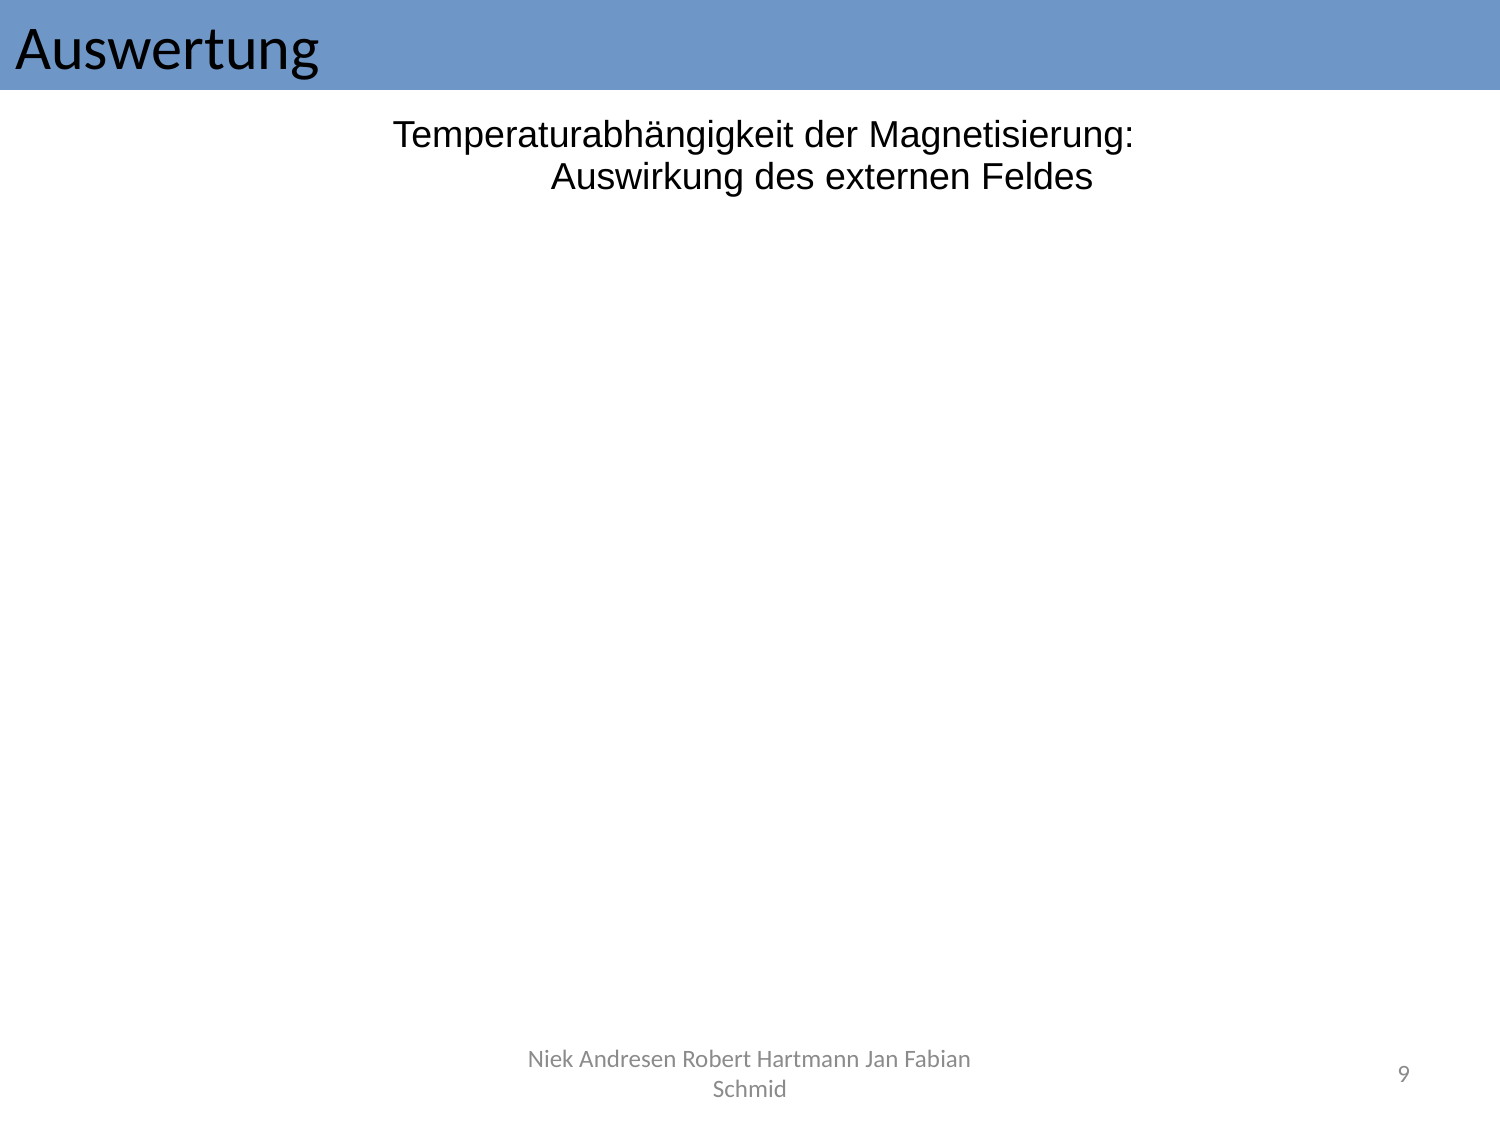

Auswertung
Temperaturabhängigkeit der Magnetisierung:
		 Auswirkung des externen Feldes
Niek Andresen Robert Hartmann Jan Fabian Schmid